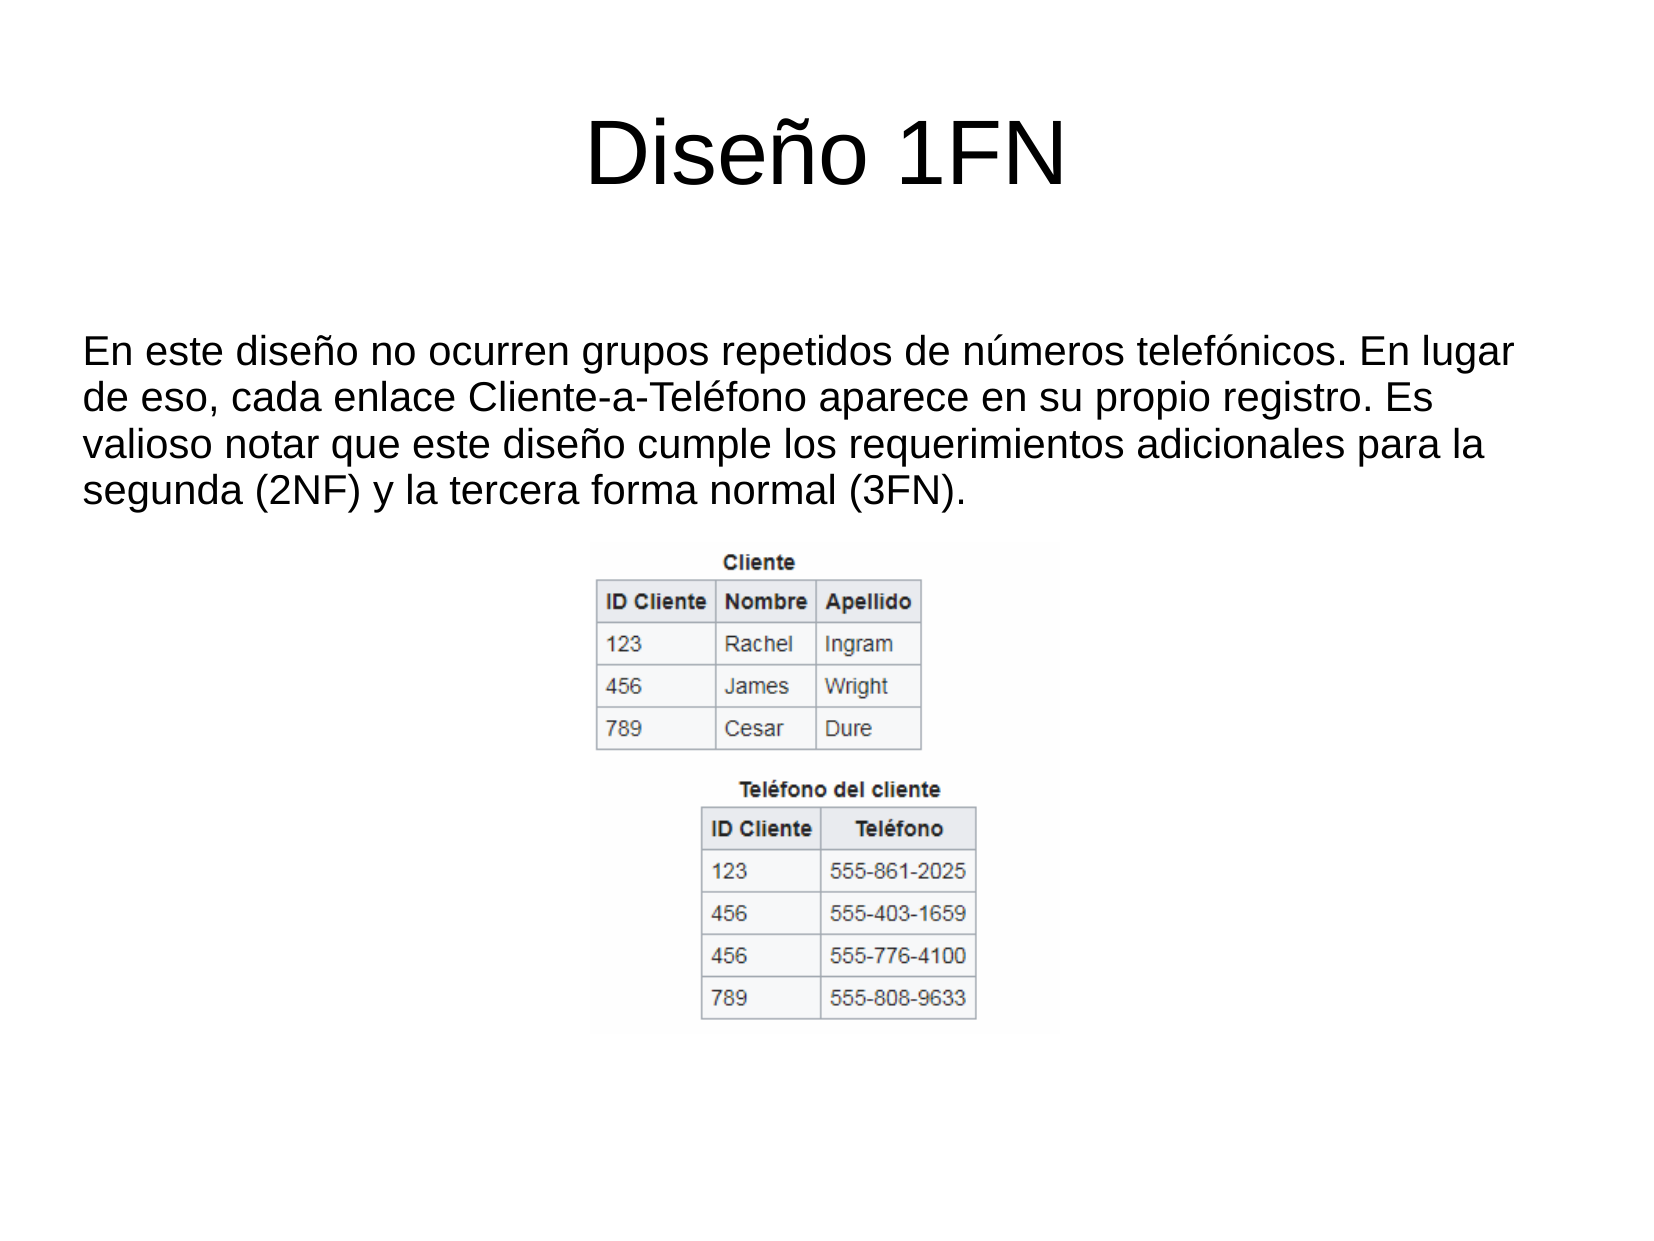

# Diseño 1FN
En este diseño no ocurren grupos repetidos de números telefónicos. En lugar de eso, cada enlace Cliente-a-Teléfono aparece en su propio registro. Es valioso notar que este diseño cumple los requerimientos adicionales para la segunda (2NF) y la tercera forma normal (3FN).